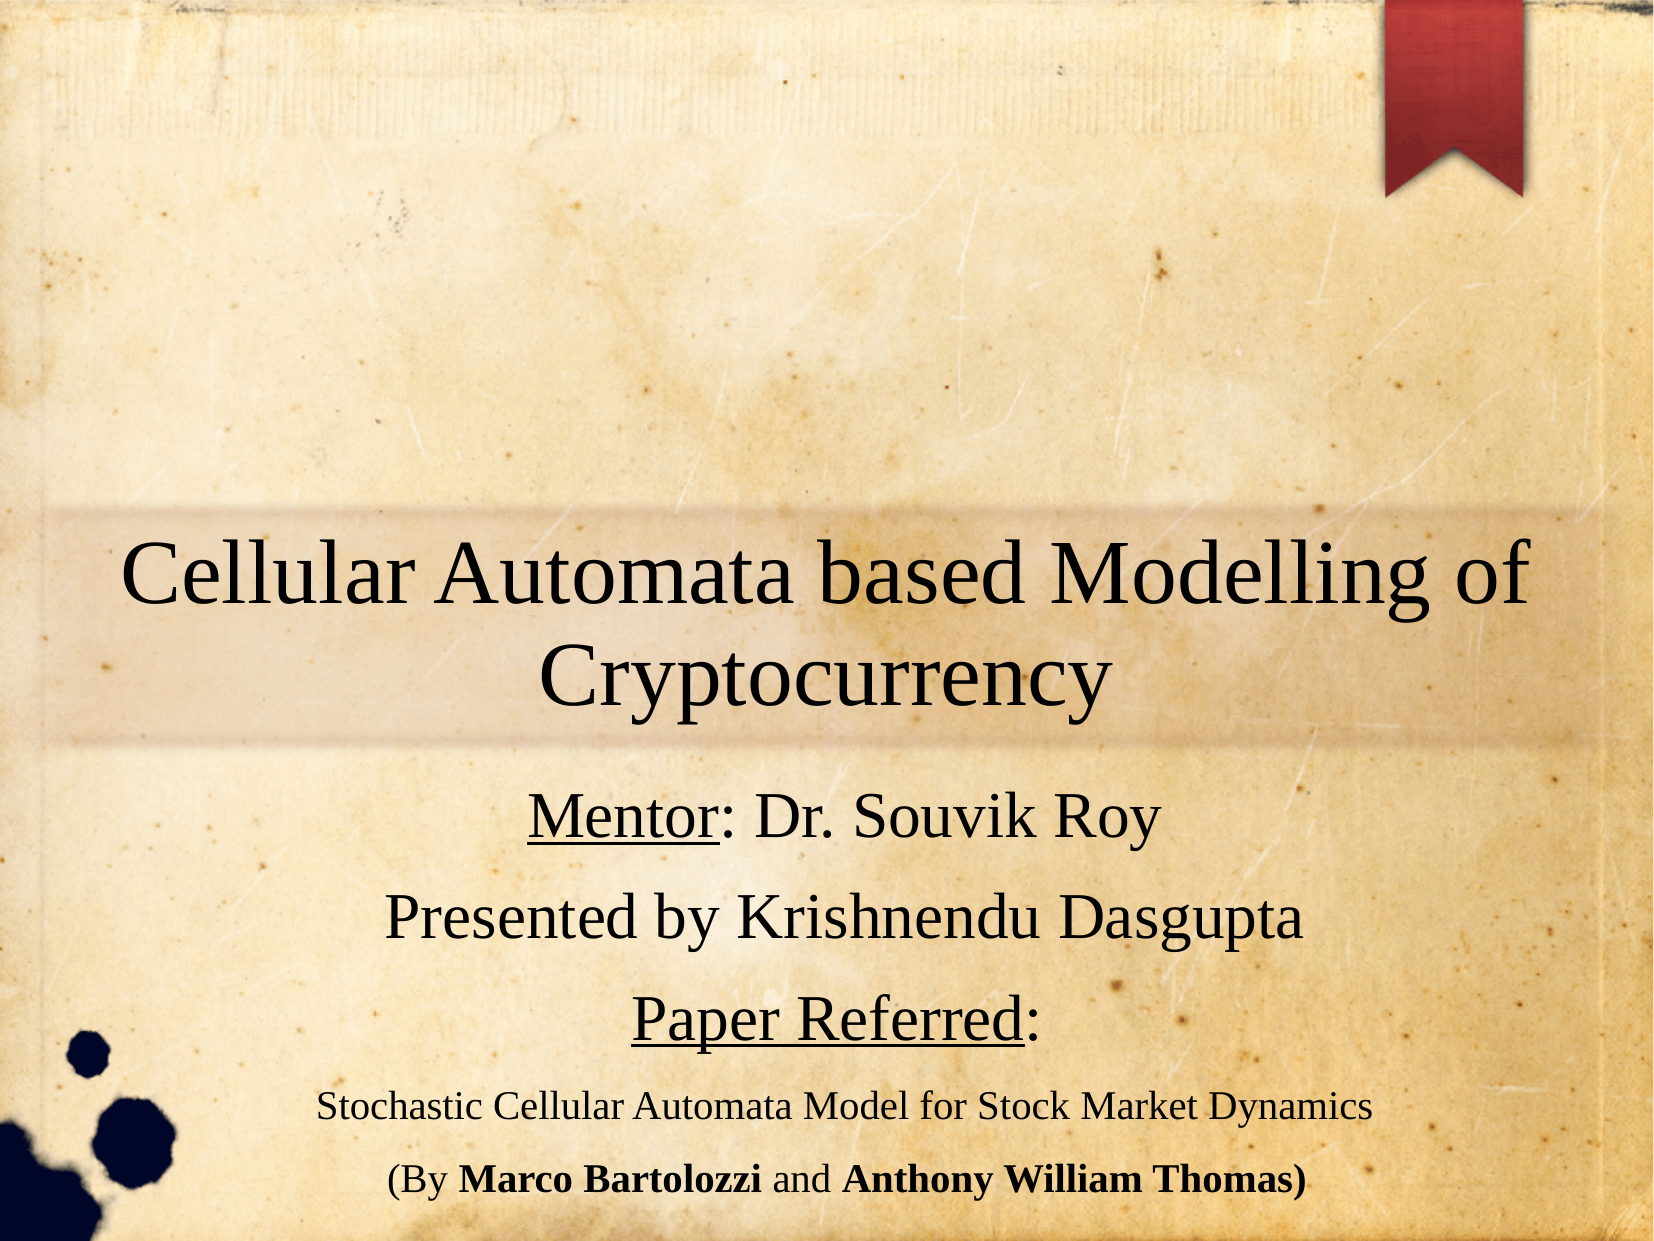

# Cellular Automata based Modelling of Cryptocurrency
Mentor: Dr. Souvik Roy
Presented by Krishnendu Dasgupta
Paper Referred:
Stochastic Cellular Automata Model for Stock Market Dynamics
(By Marco Bartolozzi and Anthony William Thomas)